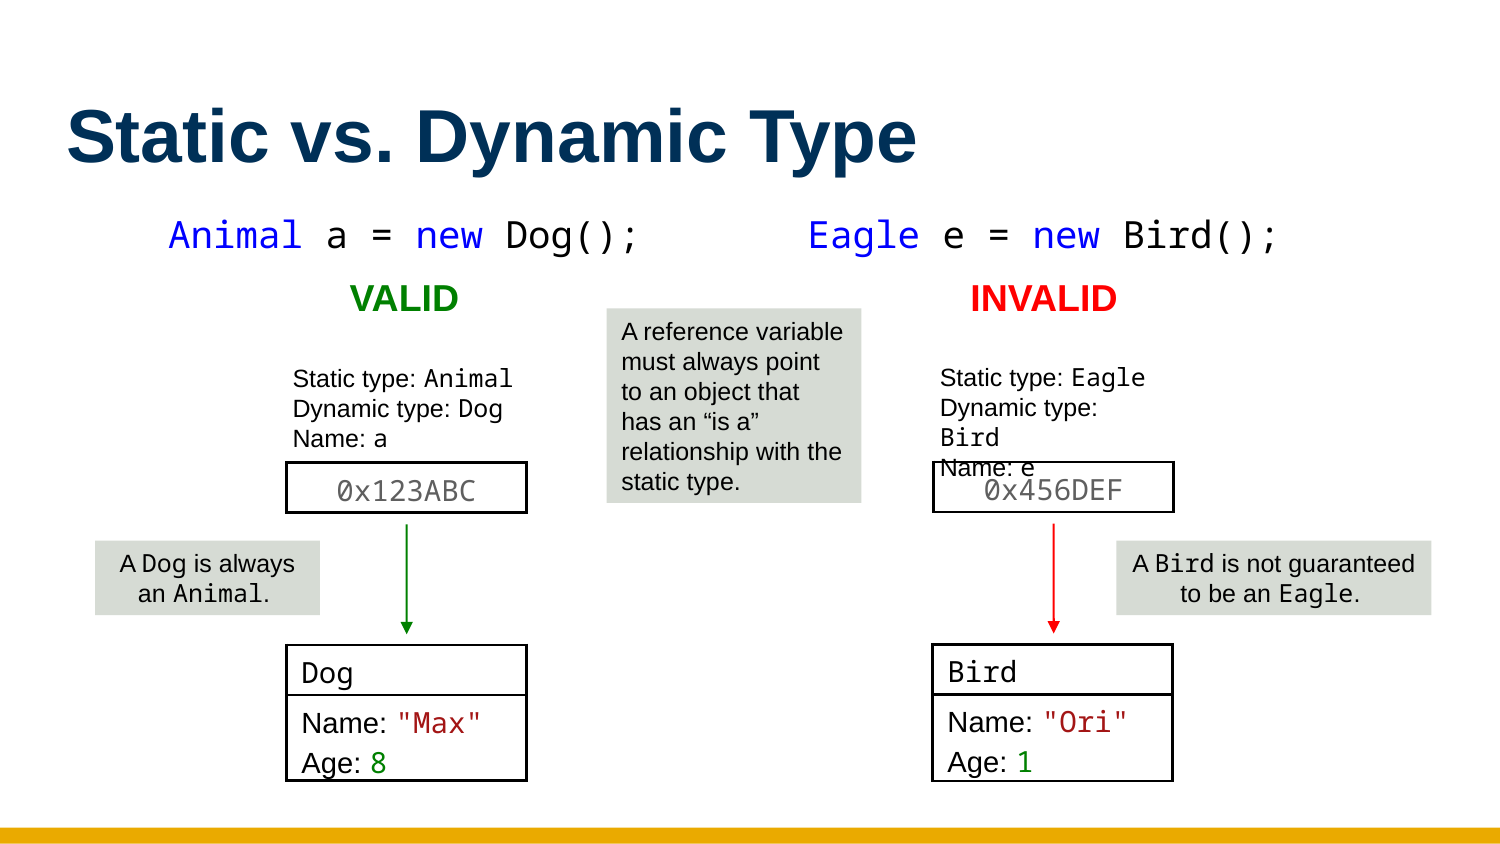

# Static vs. Dynamic Type
Animal a = new Dog();
Eagle e = new Bird();
VALID
INVALID
A reference variable must always point to an object that has an “is a” relationship with the static type.
Static type: Eagle
Dynamic type: Bird
Name: e
Static type: Animal
Dynamic type: Dog
Name: a
| 0x456DEF |
| --- |
| 0x123ABC |
| --- |
A Dog is always an Animal.
A Bird is not guaranteed to be an Eagle.
| Bird |
| --- |
| Name: "Ori" Age: 1 |
| Dog |
| --- |
| Name: "Max" Age: 8 |